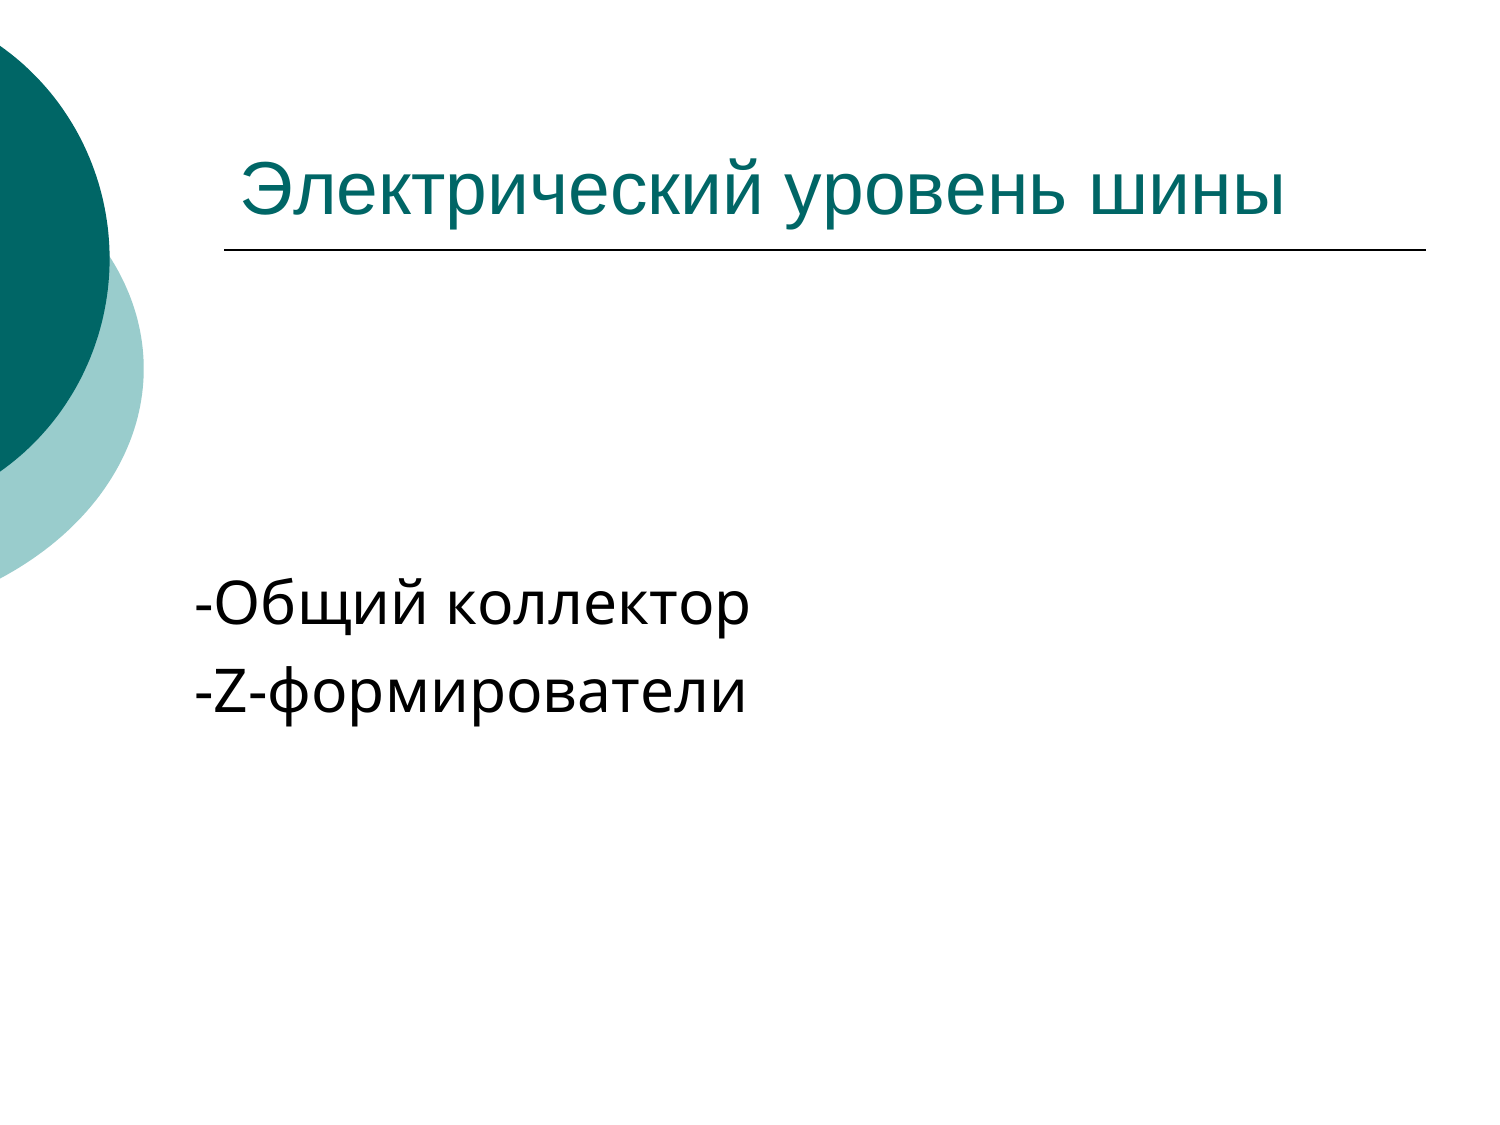

# Электрический уровень шины
-Общий коллектор
-Z-формирователи